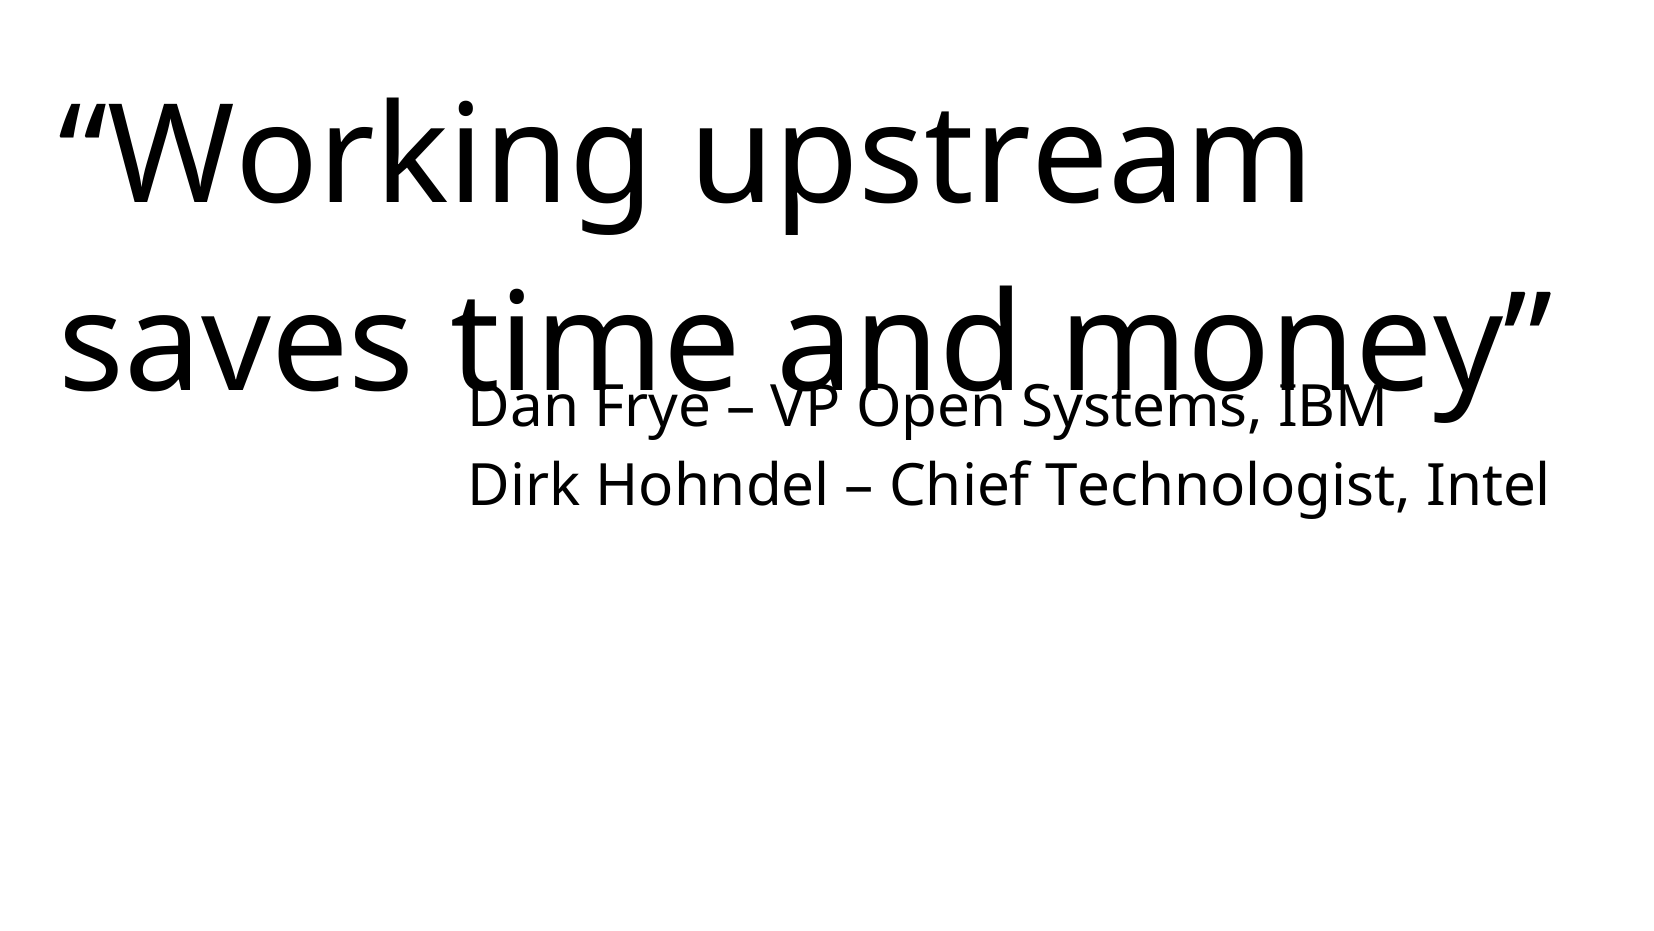

“Working upstream
saves time and money”
Dan Frye – VP Open Systems, IBM
Dirk Hohndel – Chief Technologist, Intel
2.6.20 to 2.6.24-rc8